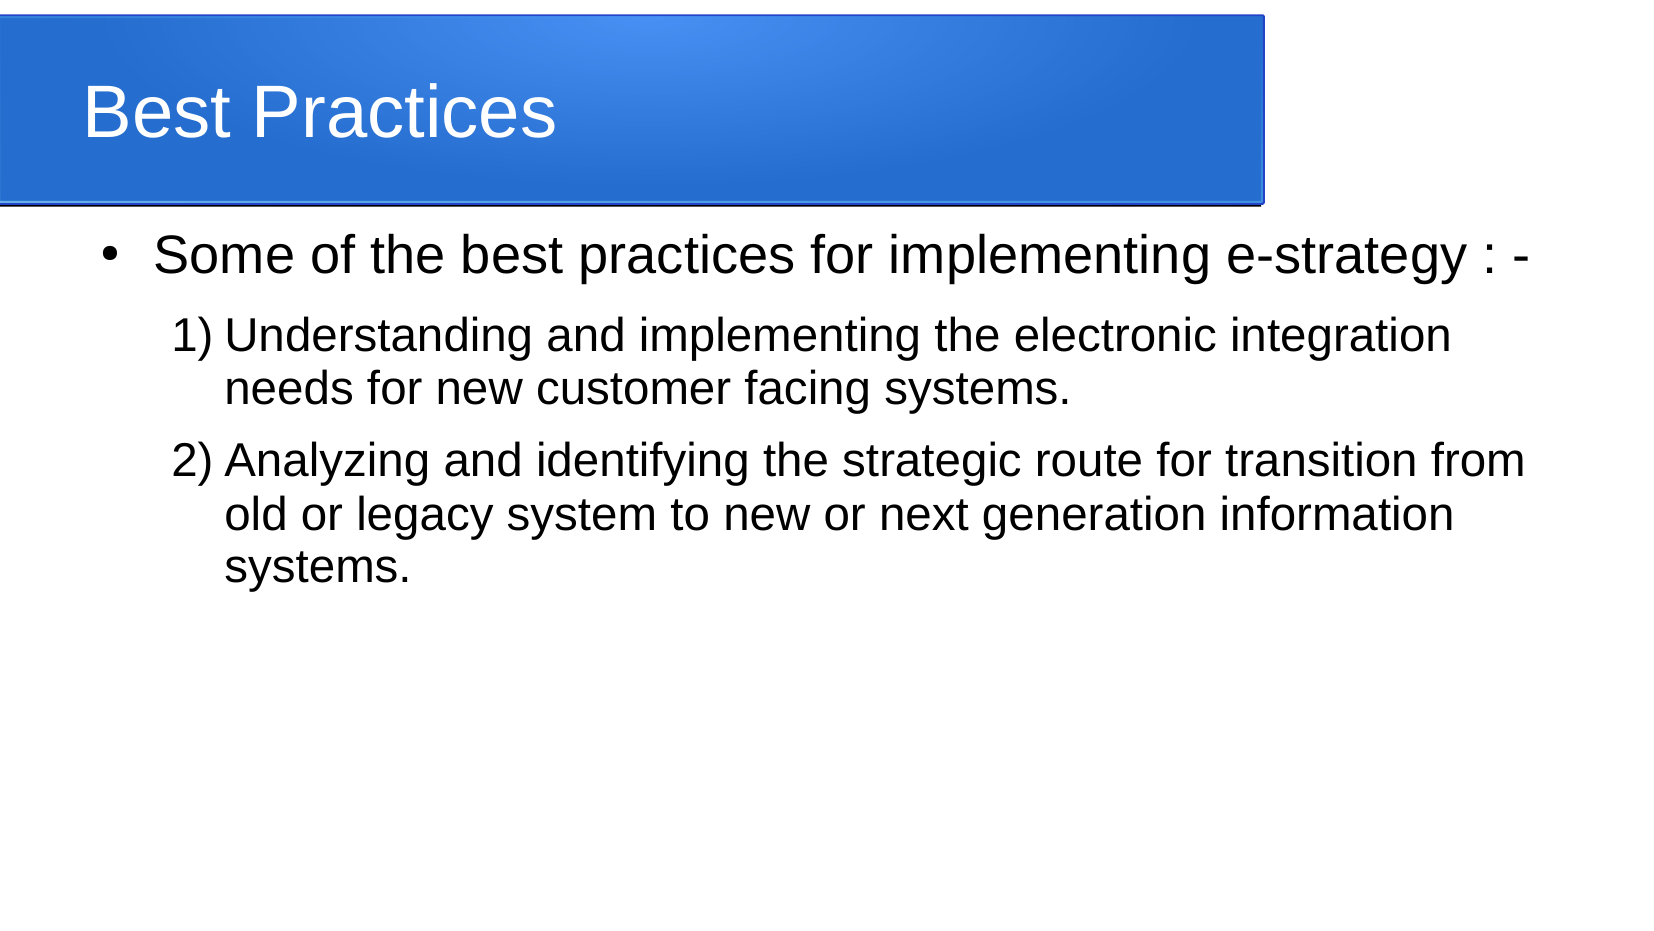

# Best Practices
Some of the best practices for implementing e-strategy : -
Understanding and implementing the electronic integration needs for new customer facing systems.
Analyzing and identifying the strategic route for transition from old or legacy system to new or next generation information systems.